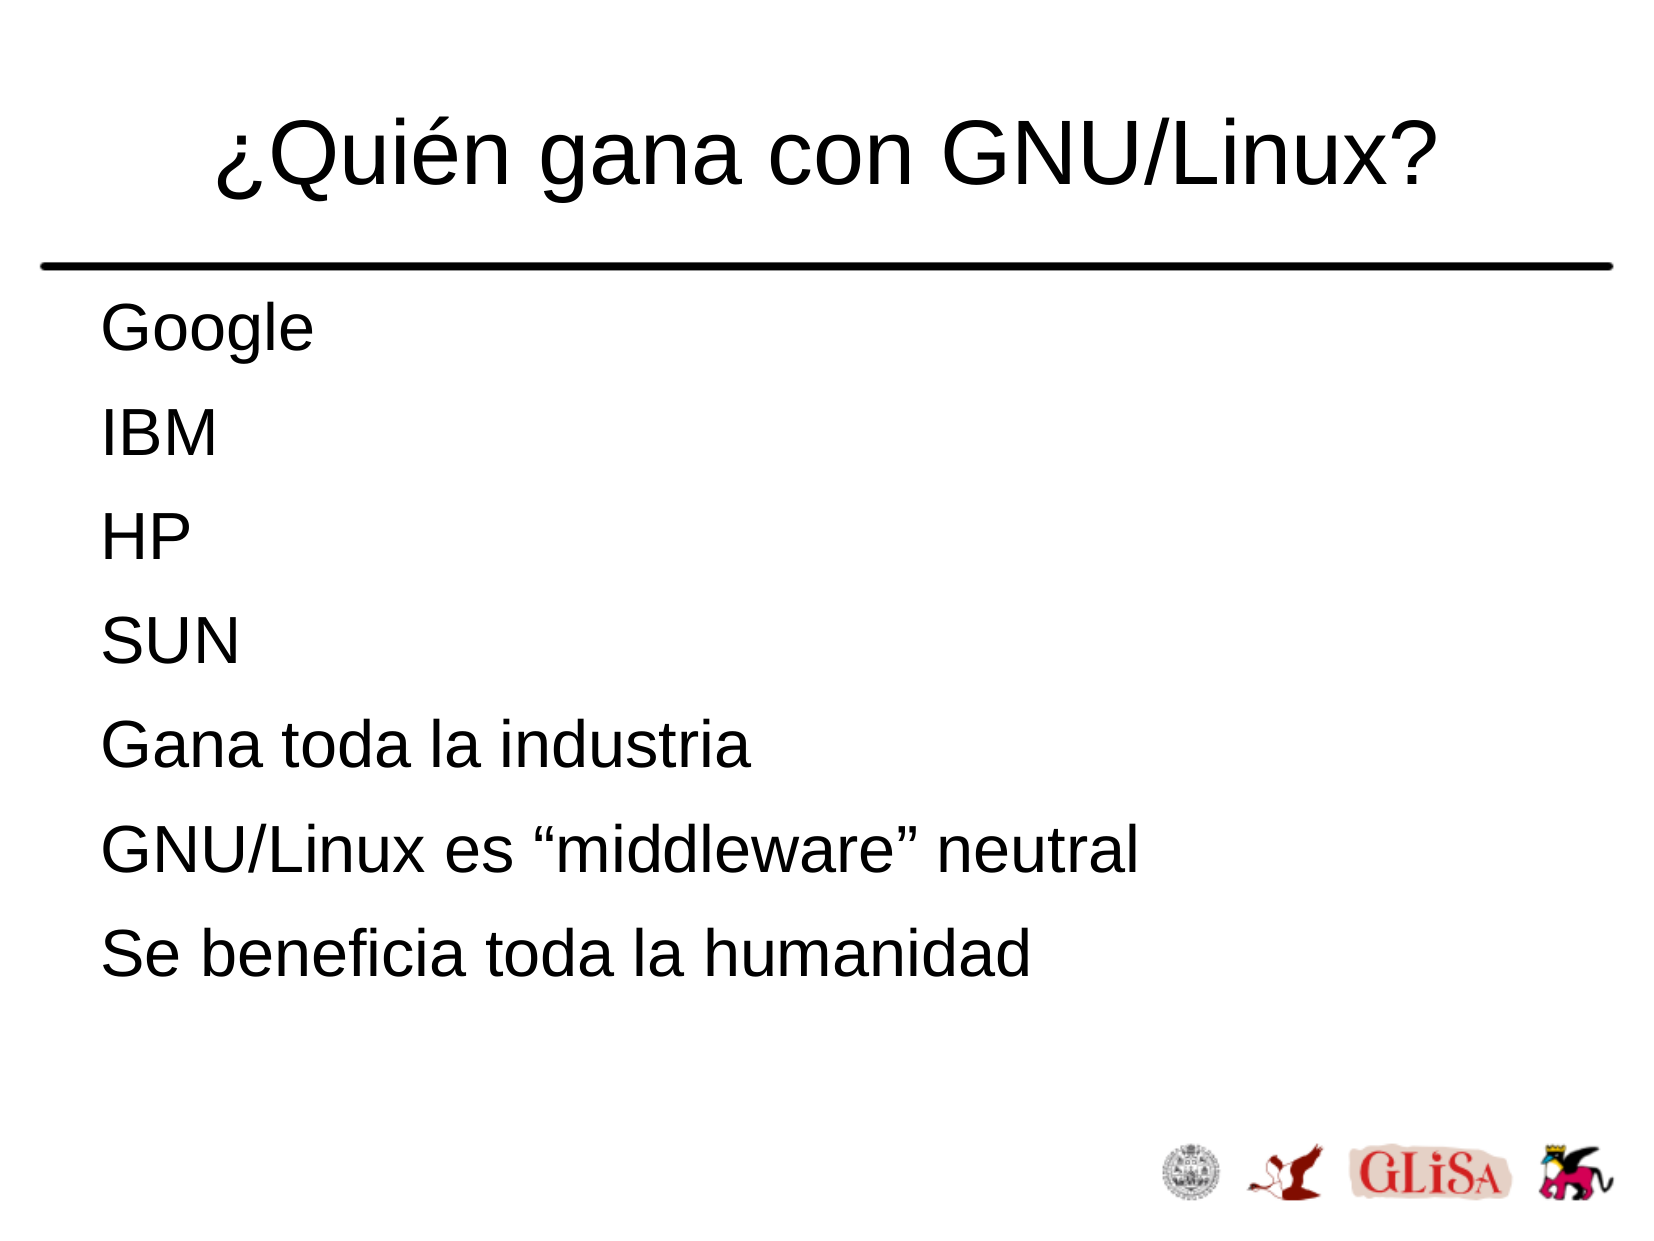

# ¿Quién gana con GNU/Linux?
Google
IBM
HP
SUN
Gana toda la industria
GNU/Linux es “middleware” neutral
Se beneficia toda la humanidad